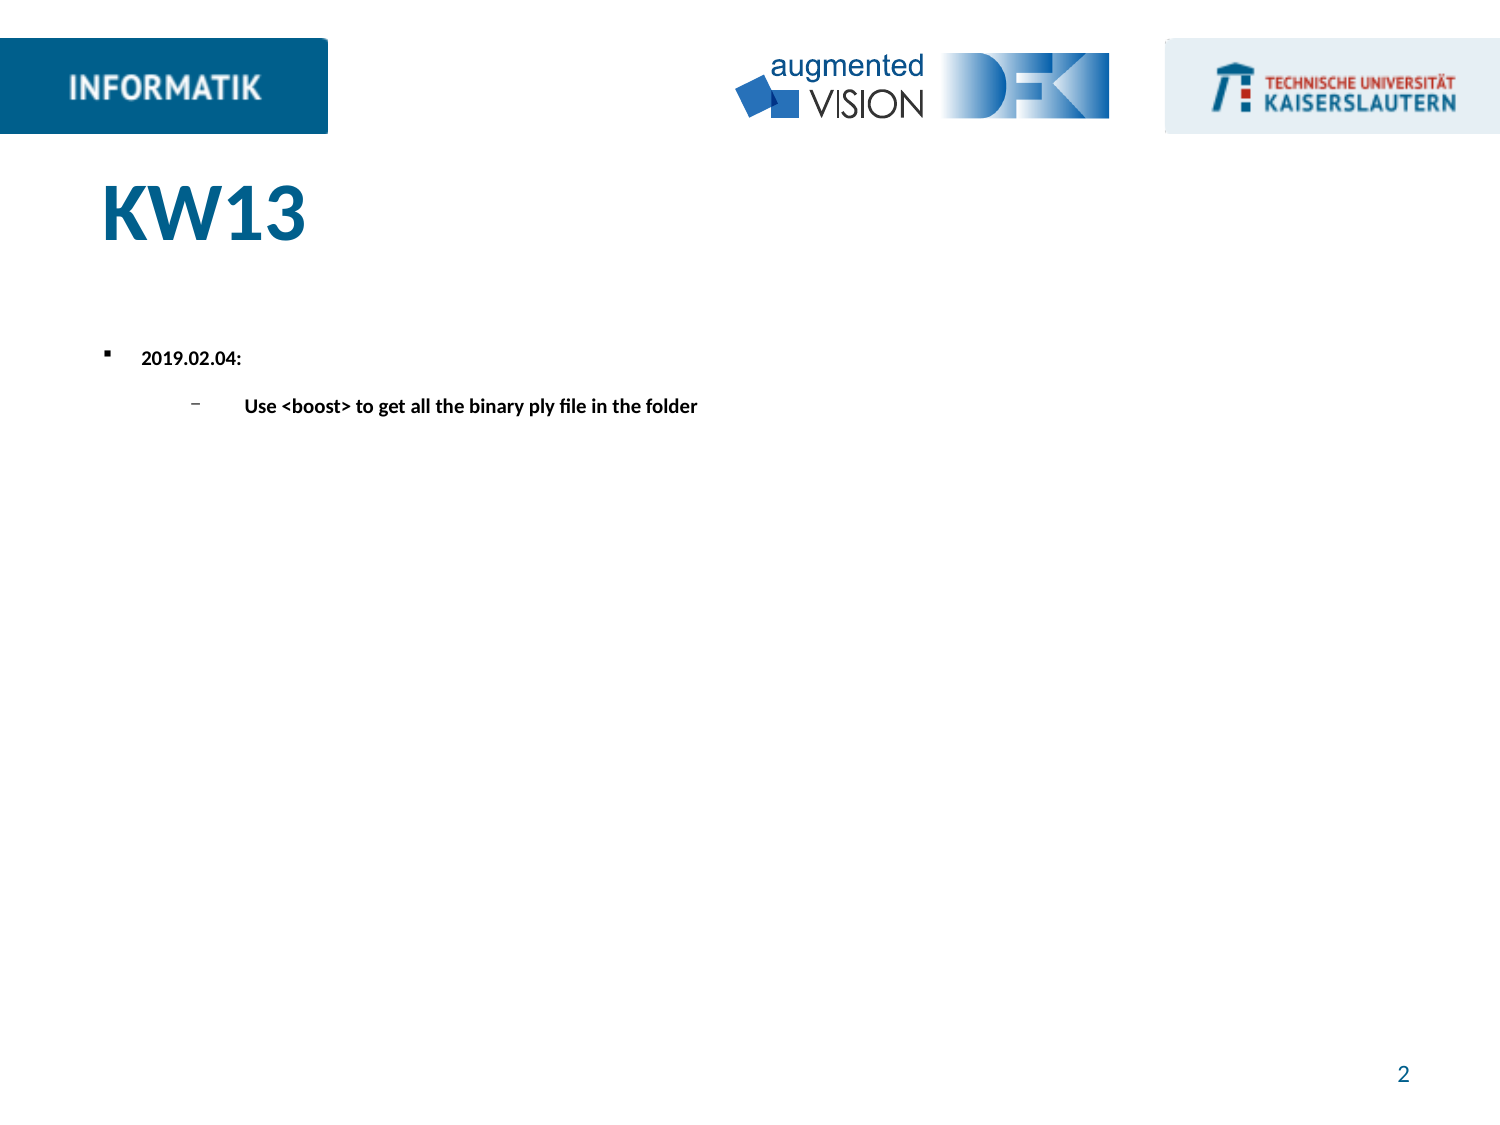

KW13
# 2019.02.04:
Use <boost> to get all the binary ply file in the folder